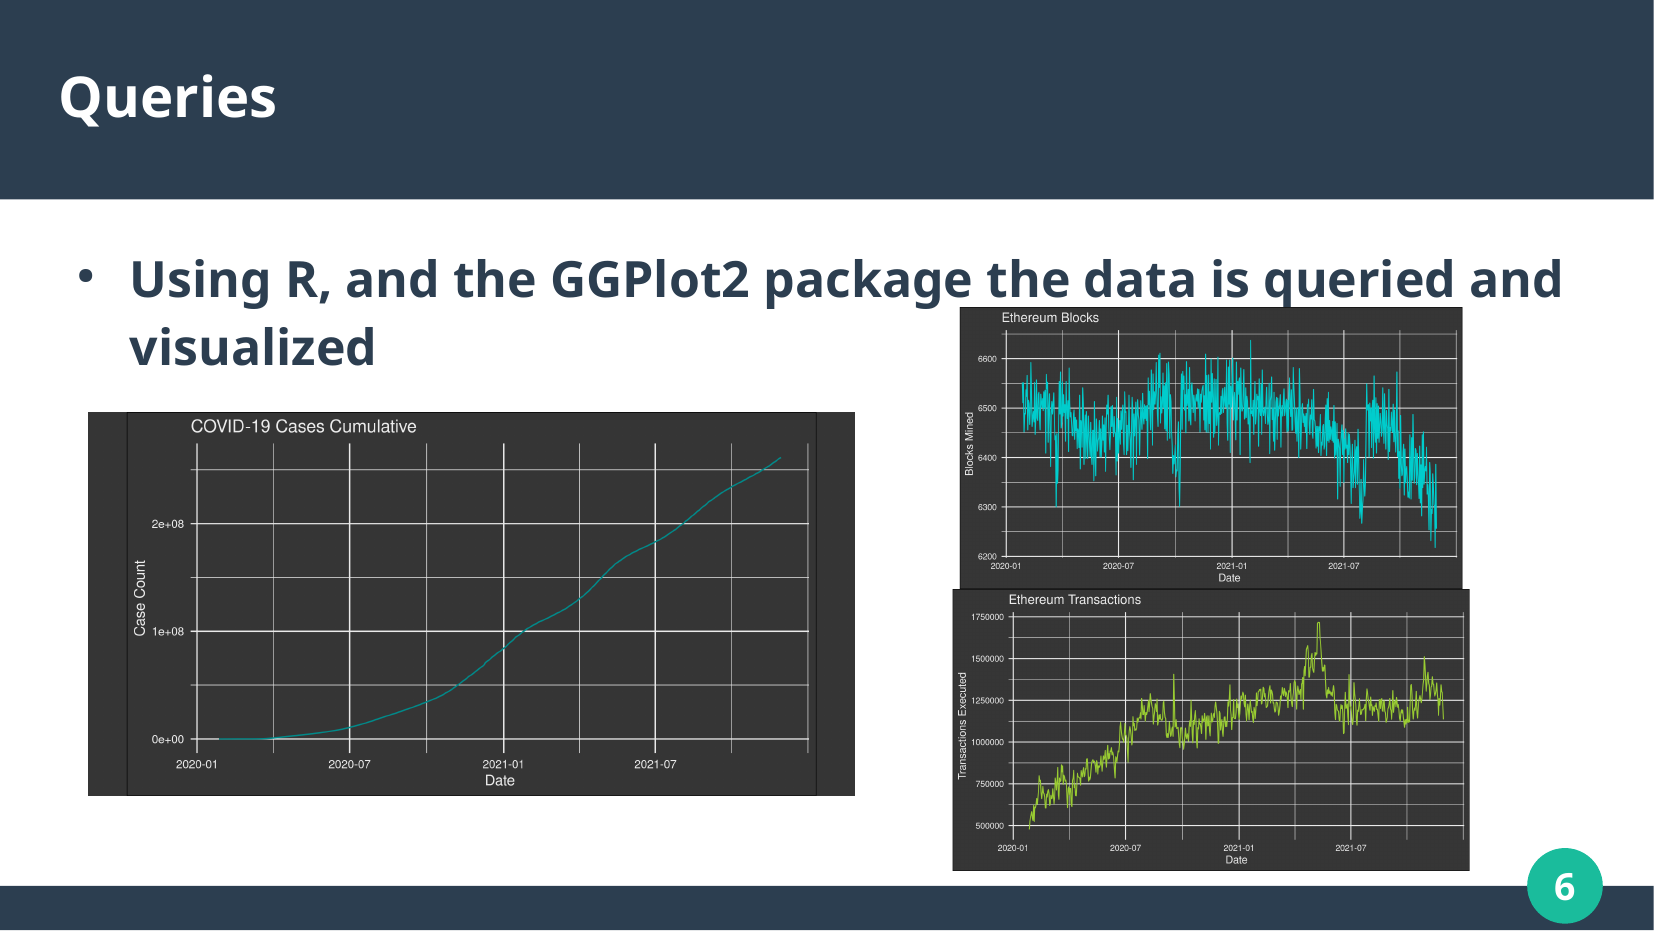

# Queries
Using R, and the GGPlot2 package the data is queried and visualized